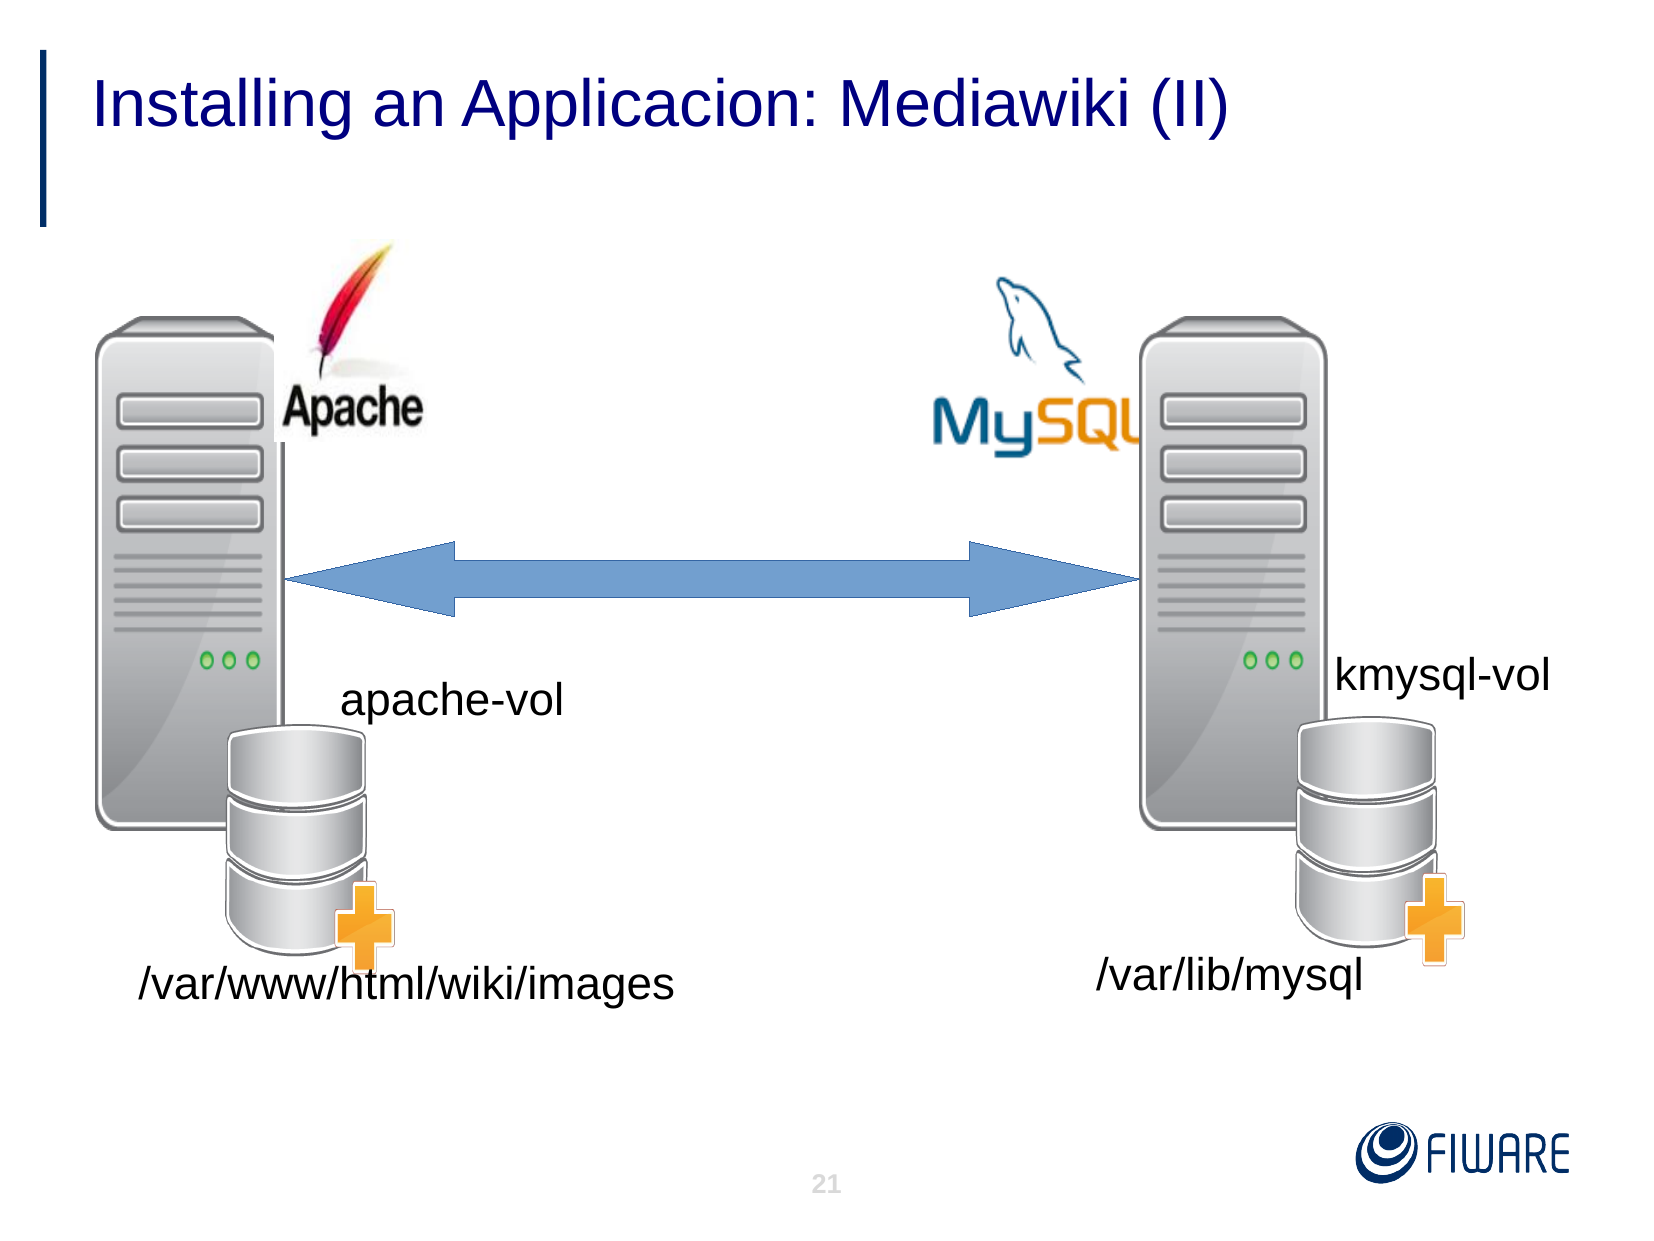

# Installing an Applicacion: Mediawiki (II)
kmysql-vol
apache-vol
/var/lib/mysql
/var/www/html/wiki/images